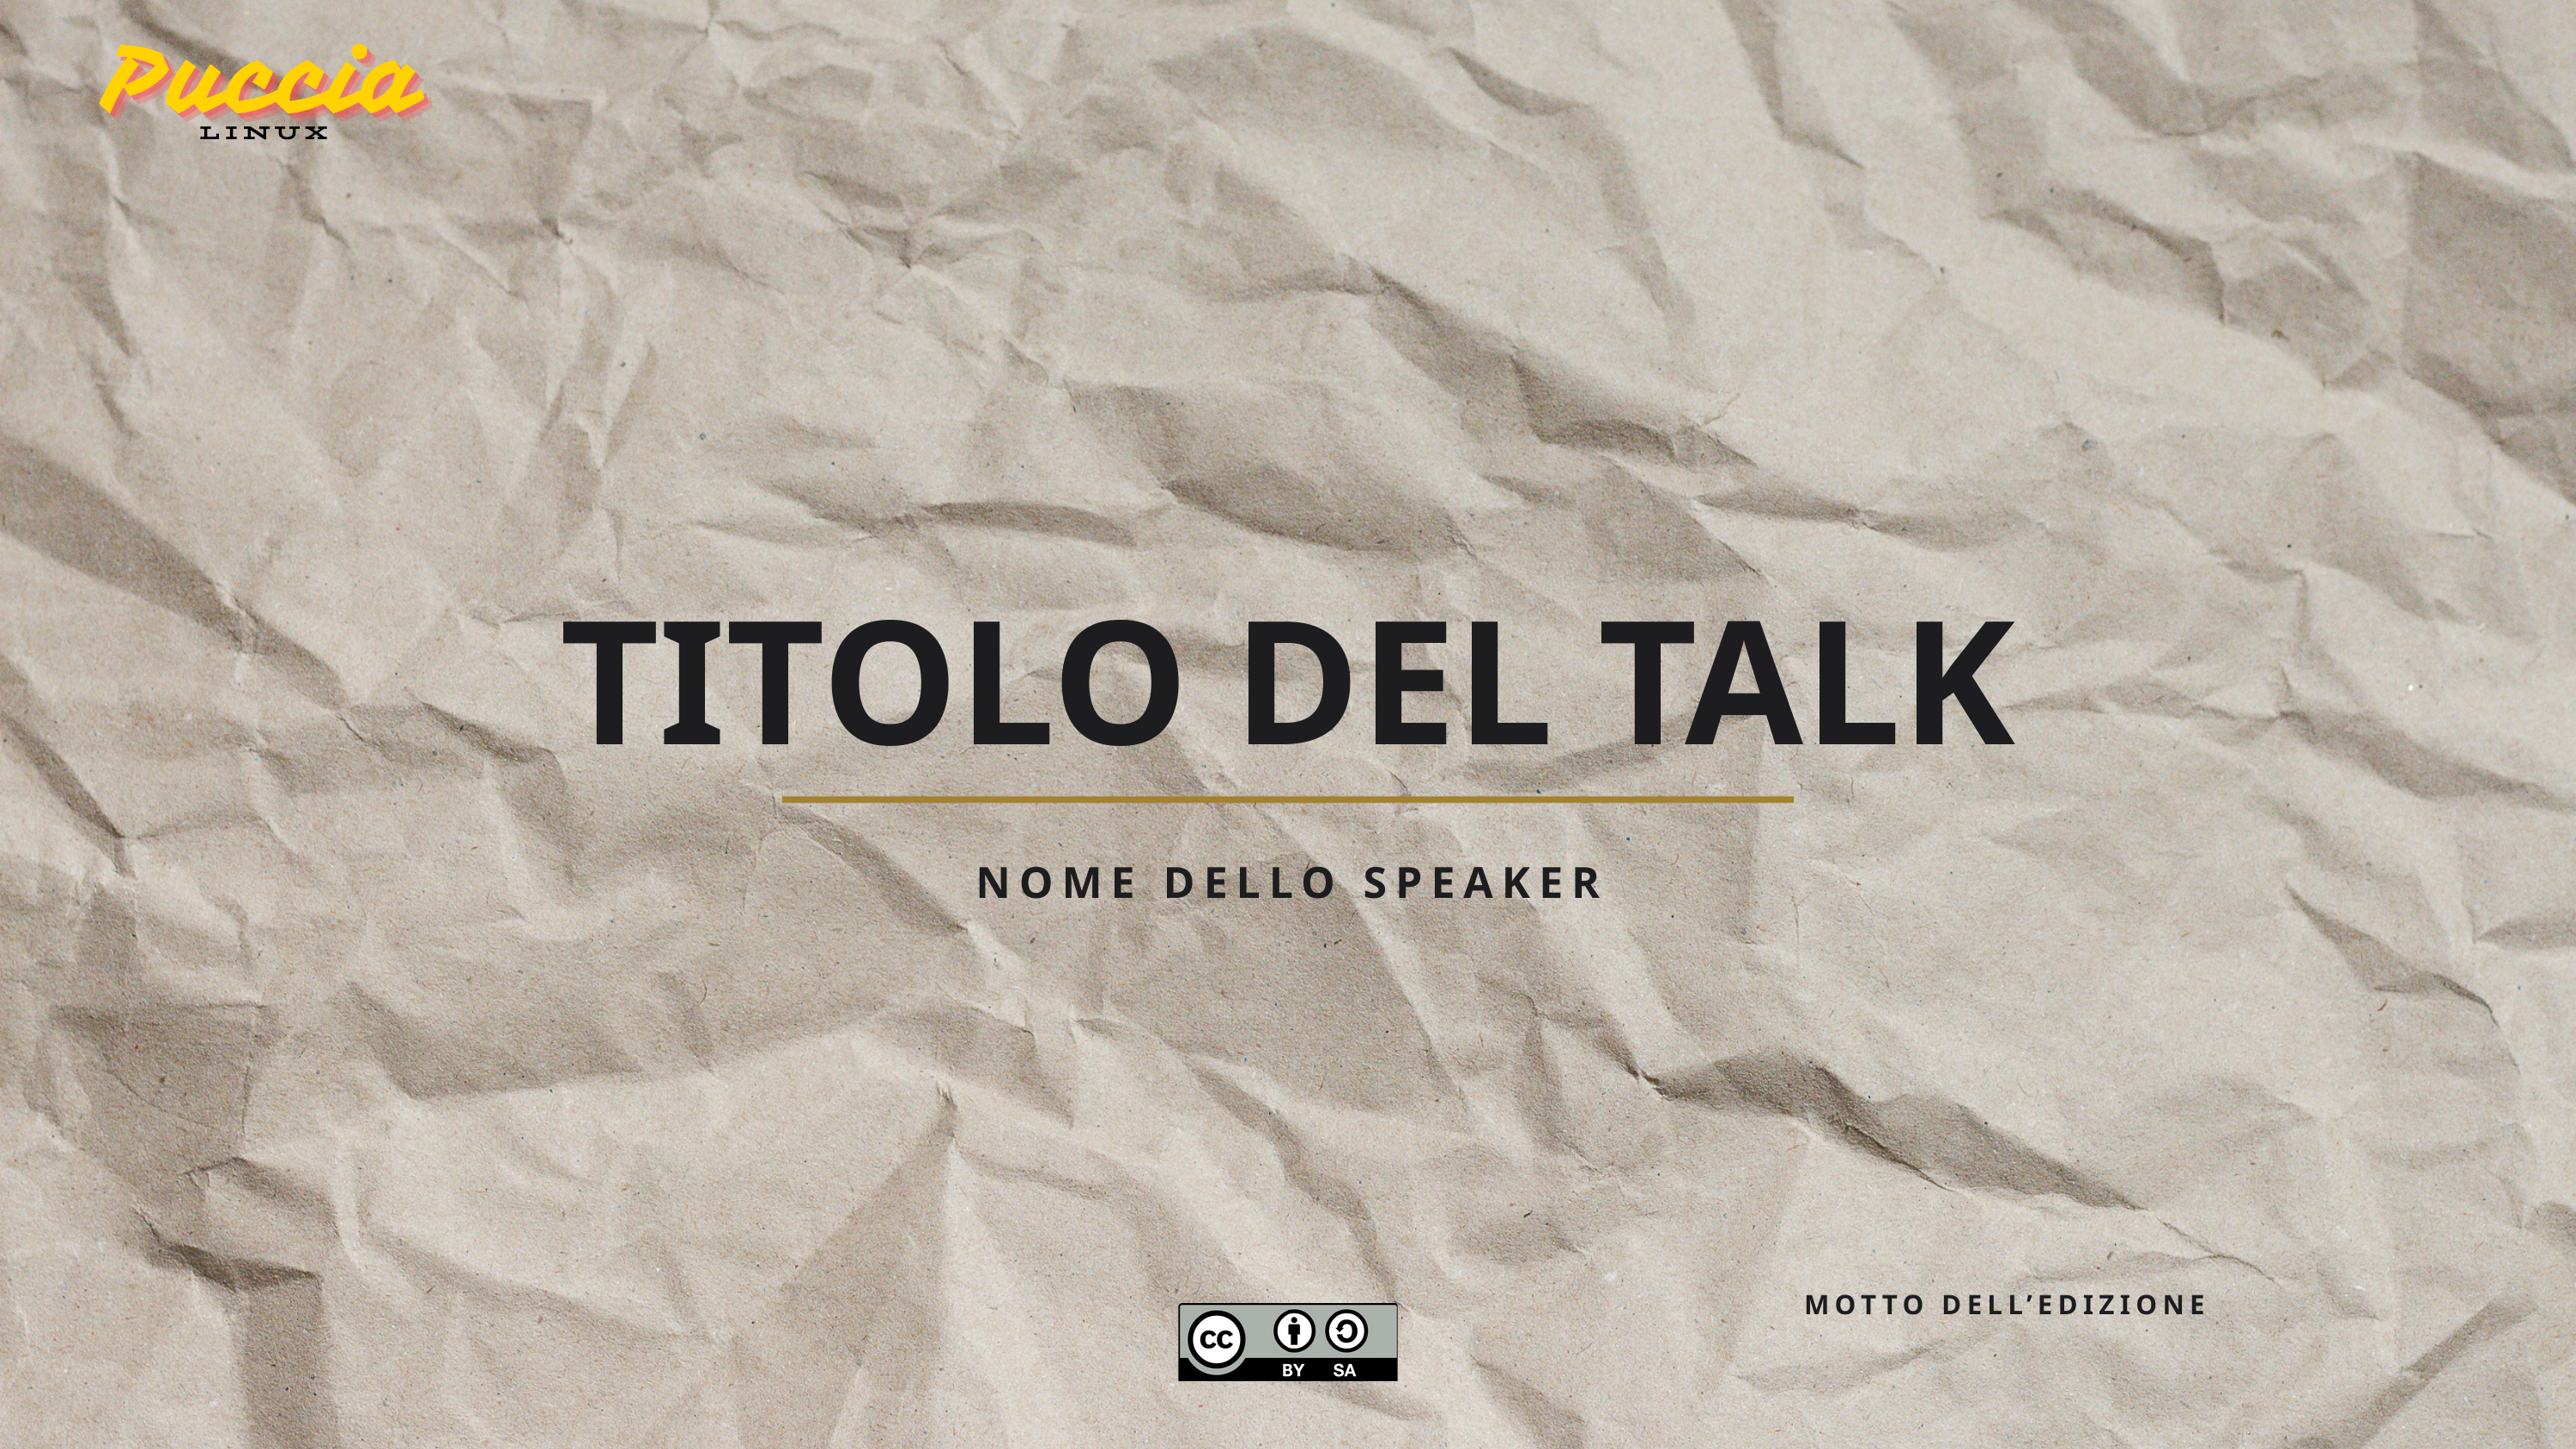

TITOLO DEL TALK
NOME DELLO SPEAKER
MOTTO DELL’EDIZIONE